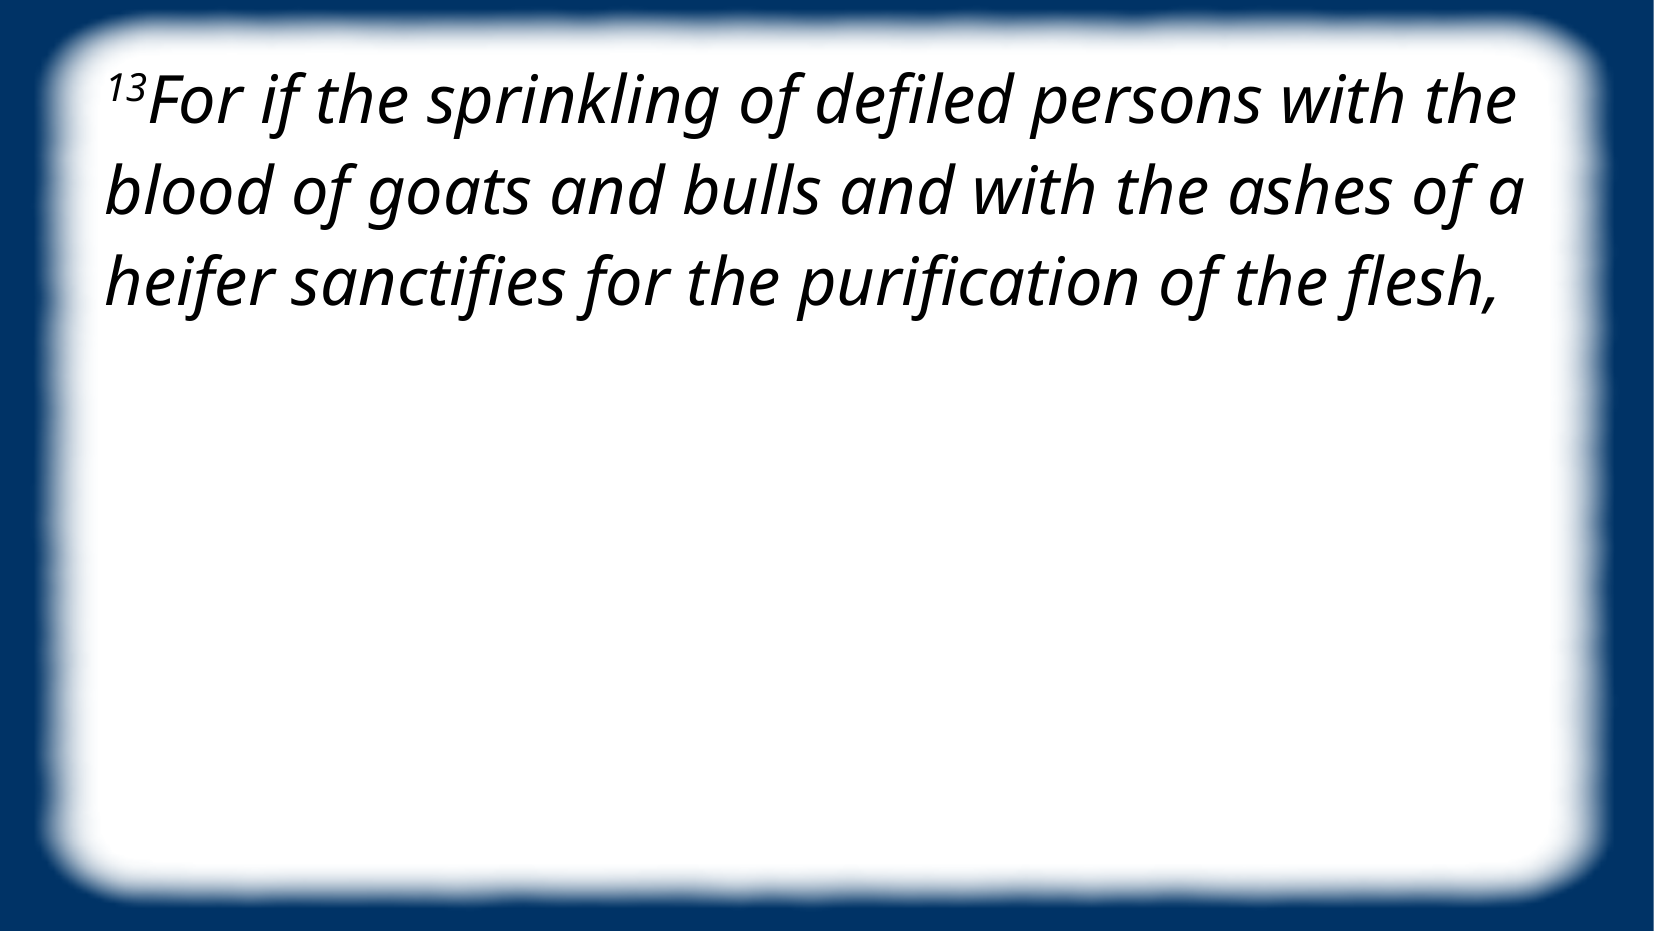

13For if the sprinkling of defiled persons with the blood of goats and bulls and with the ashes of a heifer sanctifies for the purification of the flesh,